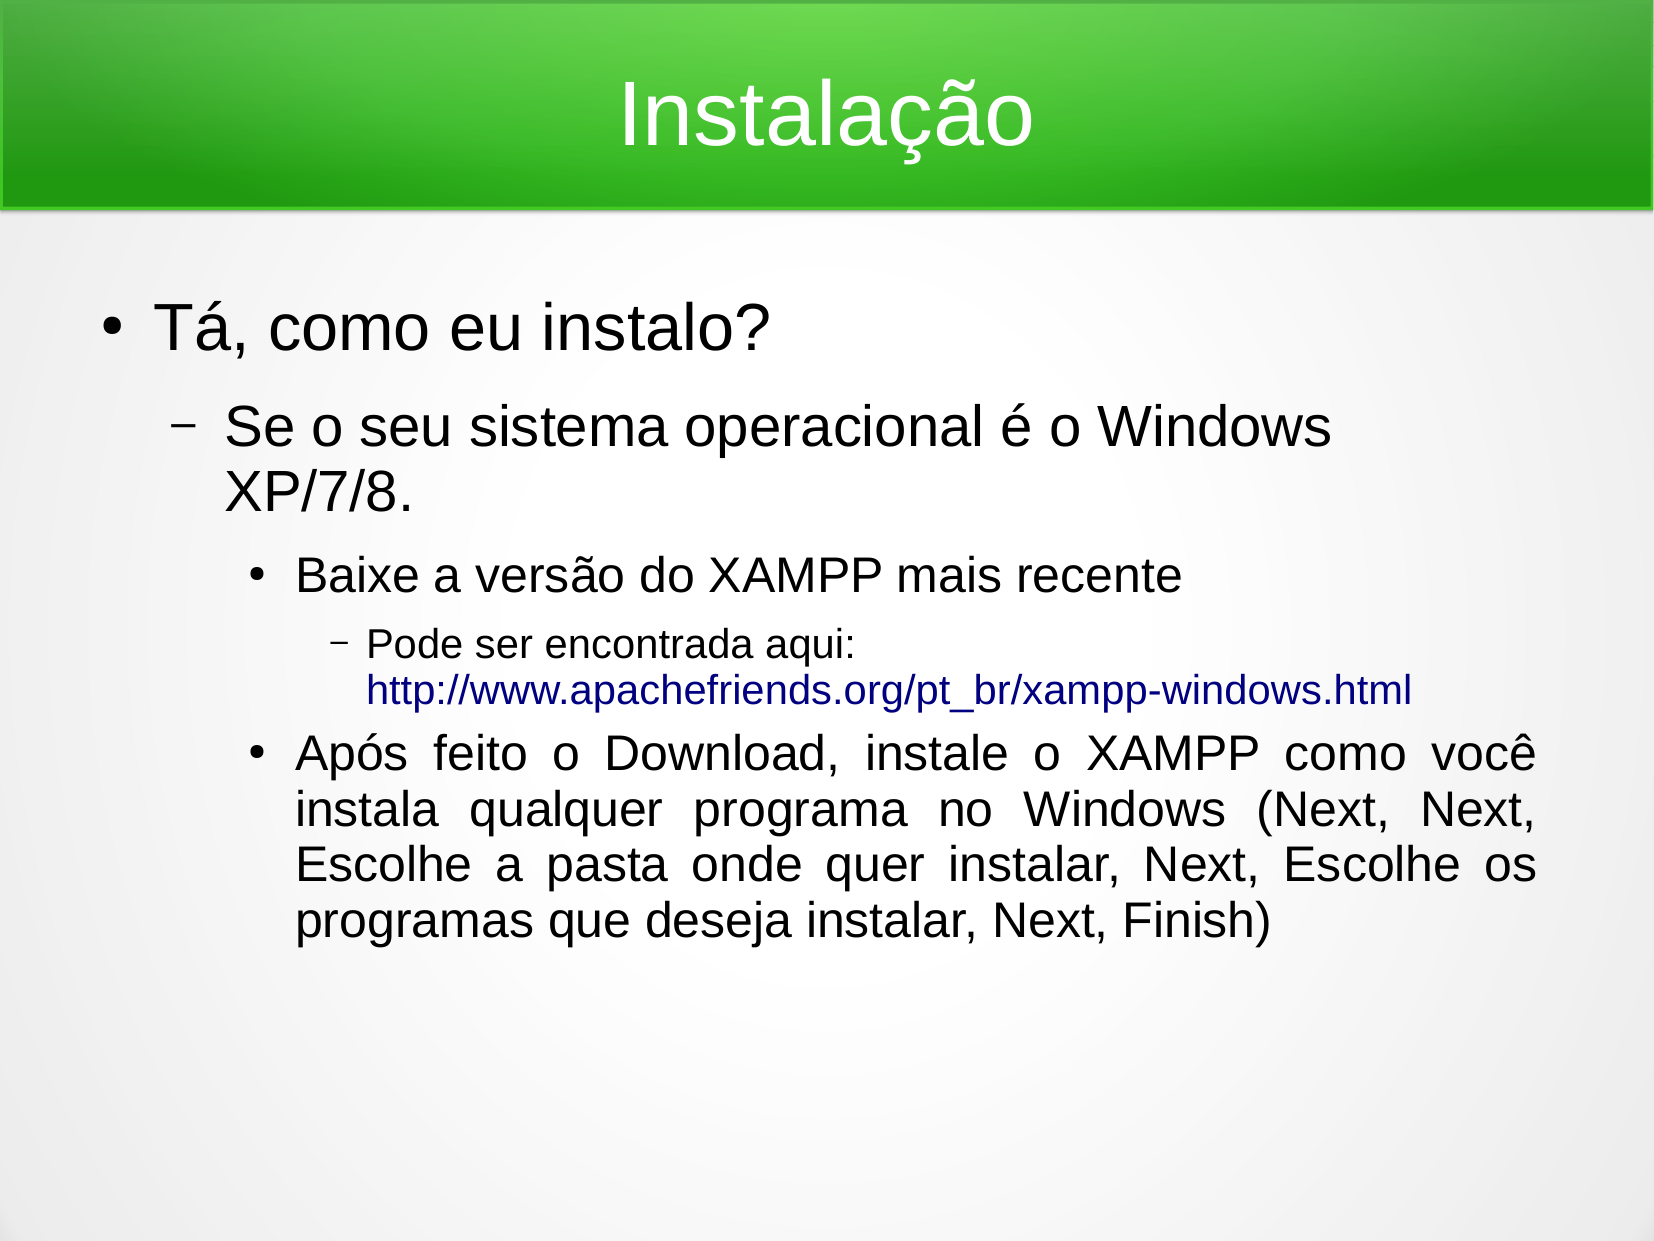

# Instalação
Tá, como eu instalo?
Se o seu sistema operacional é o Windows XP/7/8.
Baixe a versão do XAMPP mais recente
Pode ser encontrada aqui: http://www.apachefriends.org/pt_br/xampp-windows.html
Após feito o Download, instale o XAMPP como você instala qualquer programa no Windows (Next, Next, Escolhe a pasta onde quer instalar, Next, Escolhe os programas que deseja instalar, Next, Finish)